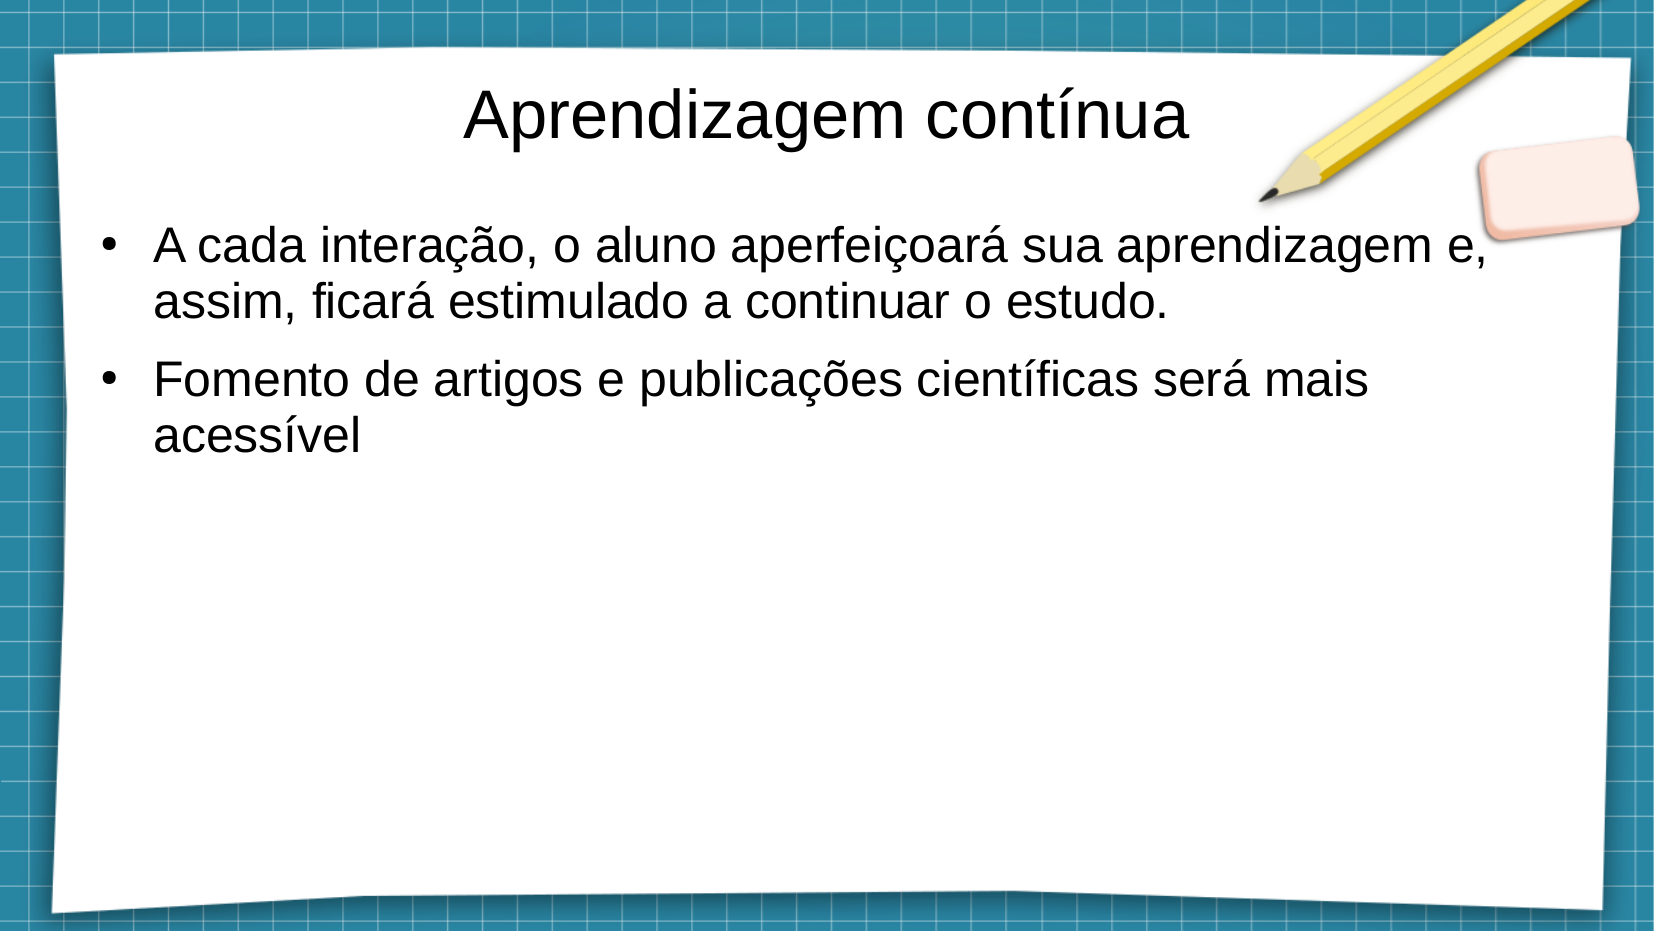

# Aprendizagem contínua
A cada interação, o aluno aperfeiçoará sua aprendizagem e, assim, ficará estimulado a continuar o estudo.
Fomento de artigos e publicações científicas será mais acessível